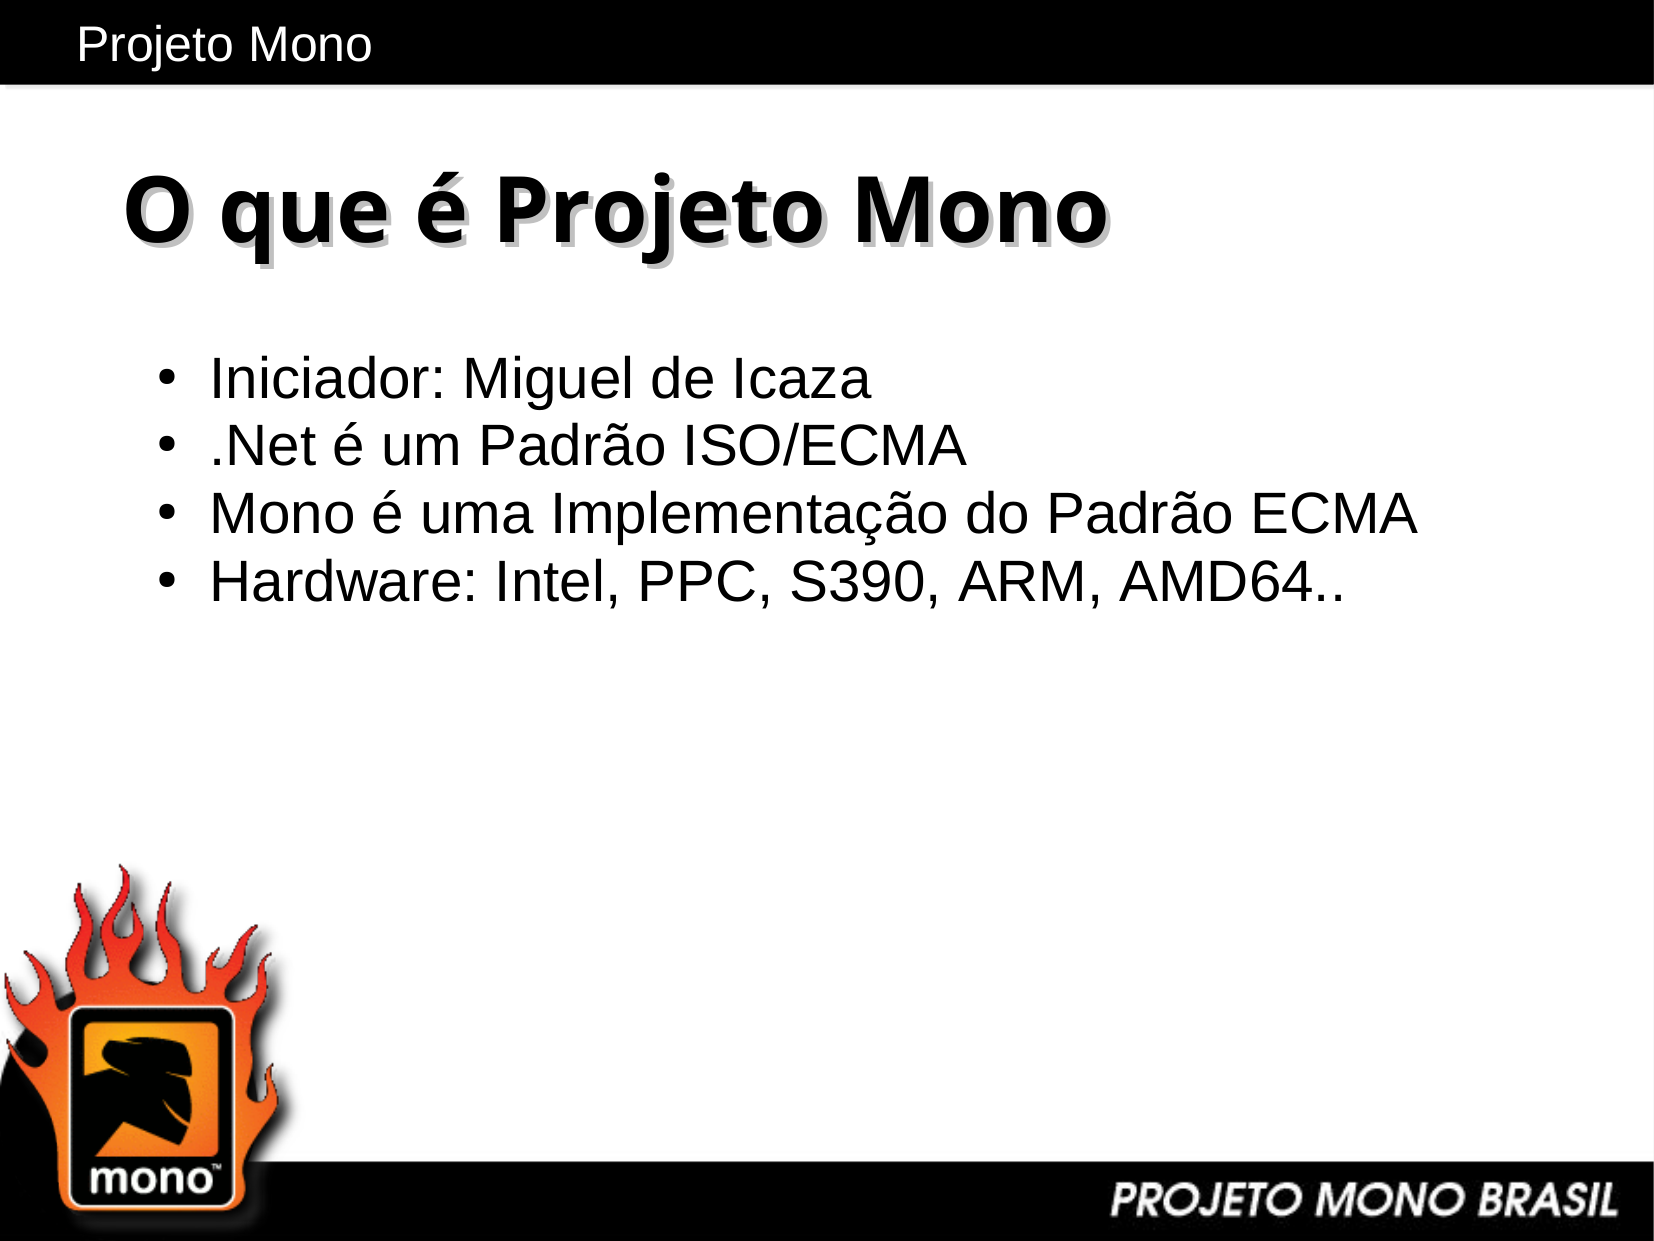

Projeto Mono
O que é Projeto Mono
Iniciador: Miguel de Icaza
.Net é um Padrão ISO/ECMA
Mono é uma Implementação do Padrão ECMA
Hardware: Intel, PPC, S390, ARM, AMD64..